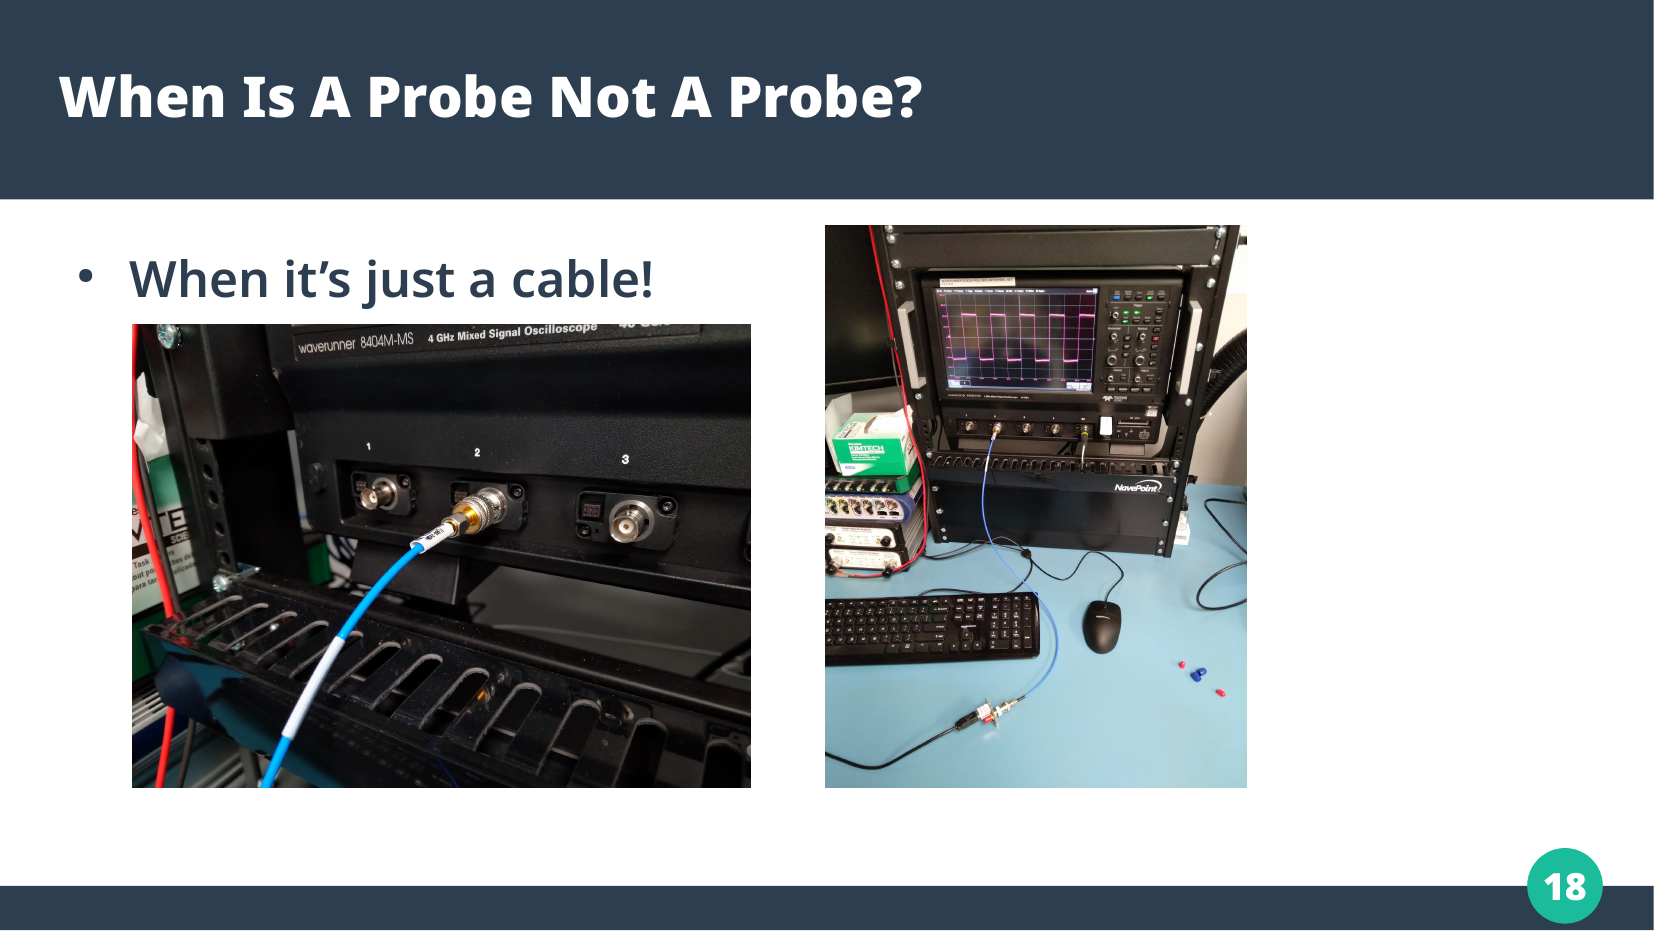

# When Is A Probe Not A Probe?
When it’s just a cable!